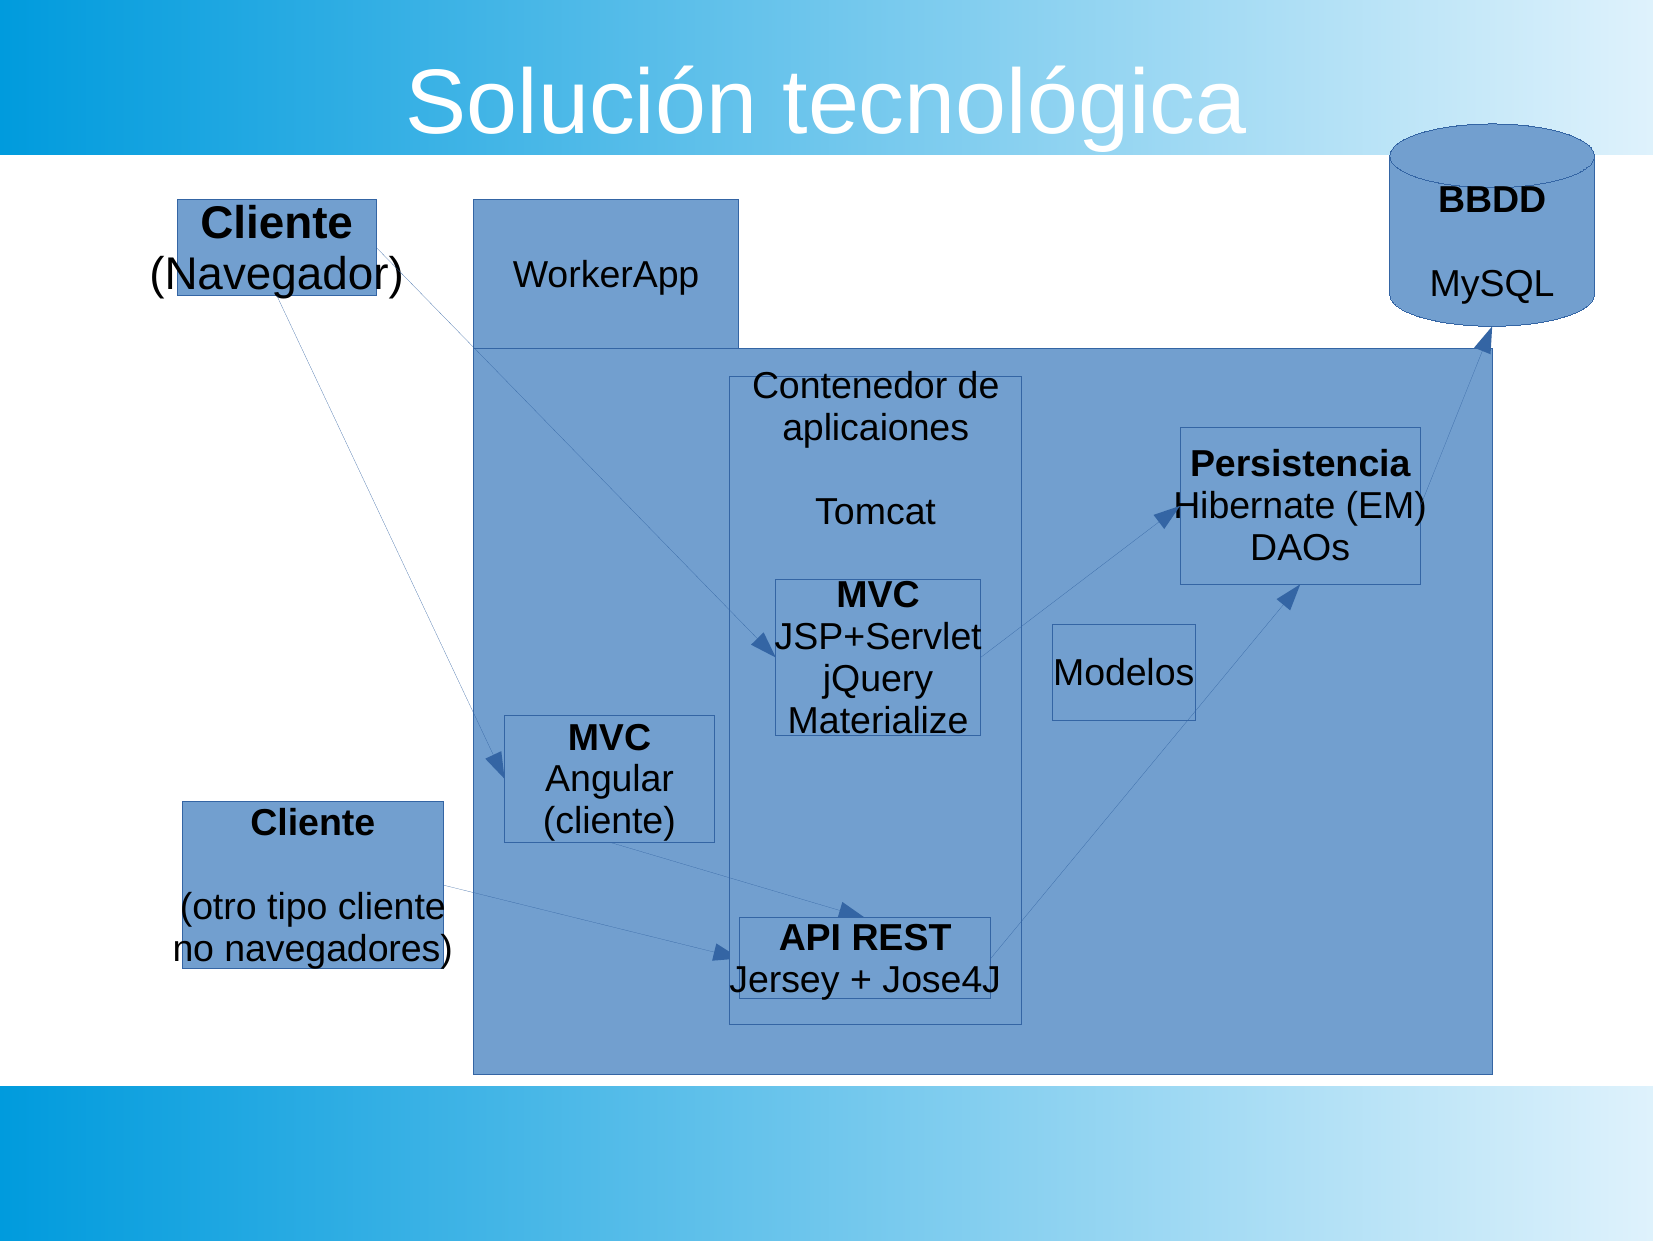

# Solución tecnológica
BBDD
MySQL
Cliente
(Navegador)
WorkerApp
Contenedor de
aplicaiones
Tomcat
Persistencia
Hibernate (EM)
DAOs
MVC
JSP+Servlet
jQuery
Materialize
Modelos
MVC
Angular
(cliente)
Cliente
(otro tipo cliente
no navegadores)
API REST
Jersey + Jose4J